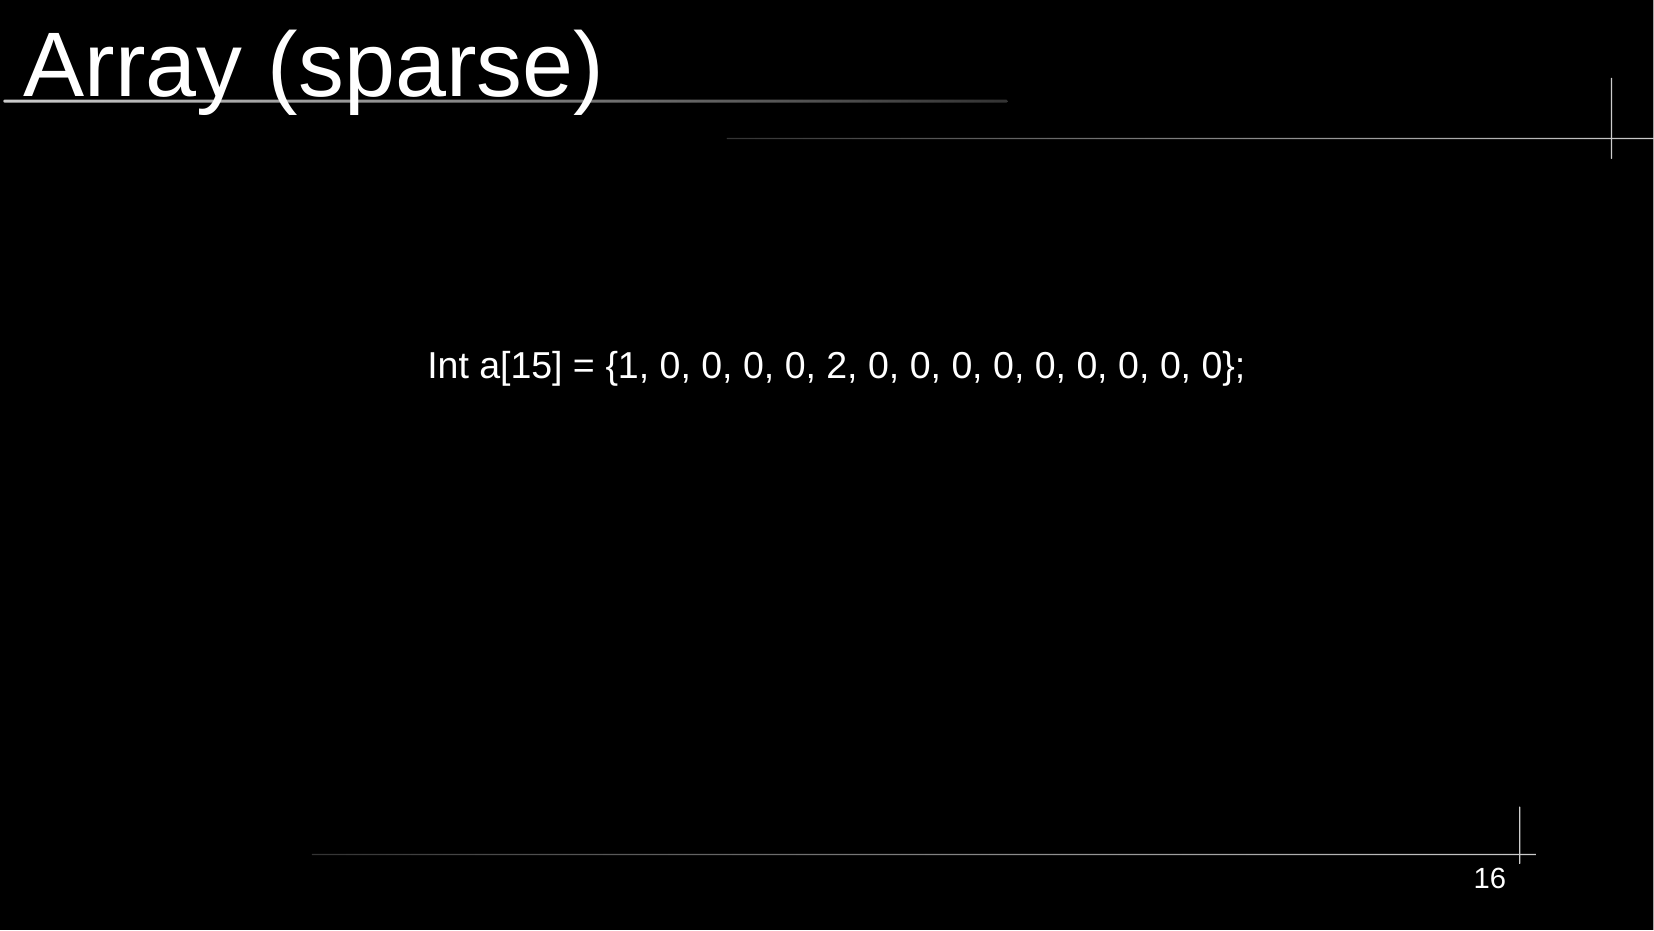

# Array (sparse)
Int a[15] = {1, 0, 0, 0, 0, 2, 0, 0, 0, 0, 0, 0, 0, 0, 0};
16